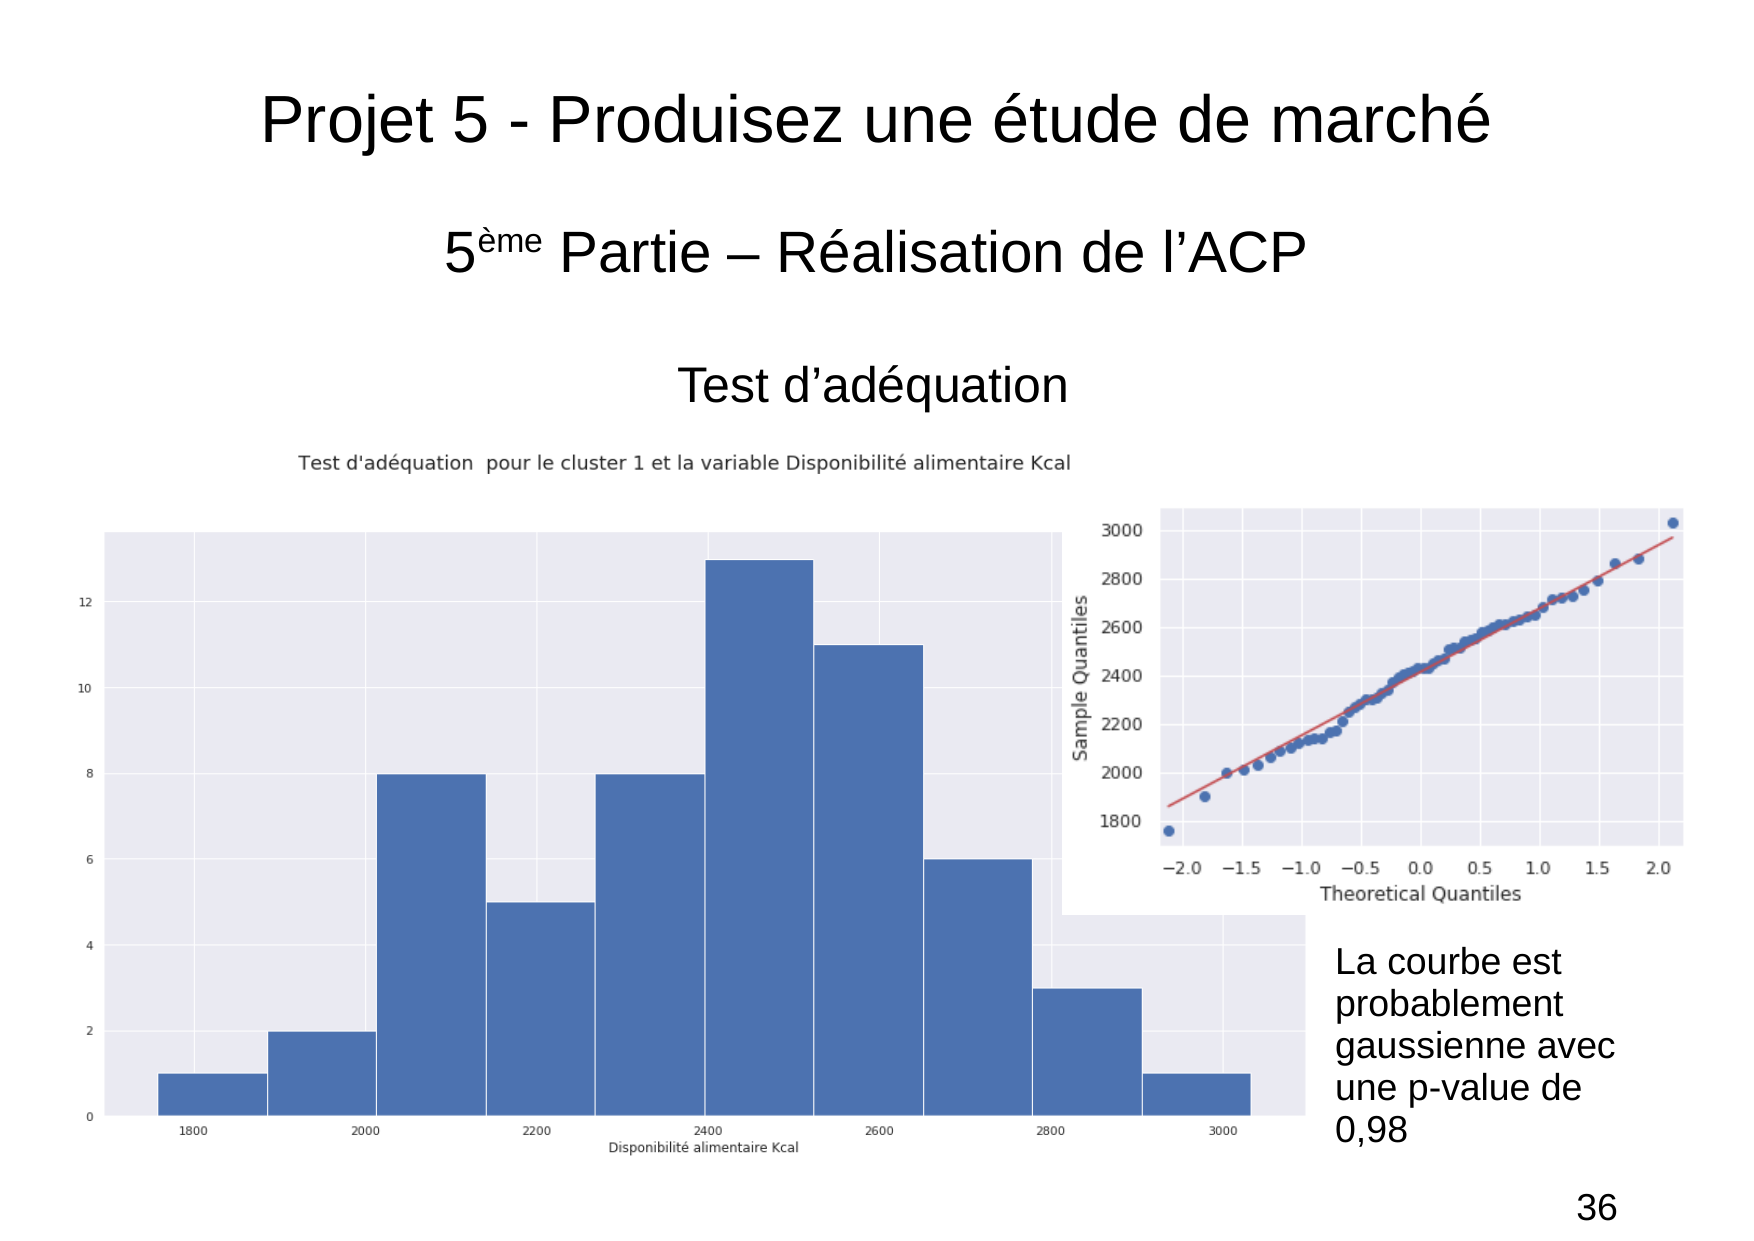

# Projet 5 - Produisez une étude de marché
5ème Partie – Réalisation de l’ACP
Test d’adéquation
La courbe est probablement gaussienne avec une p-value de 0,98